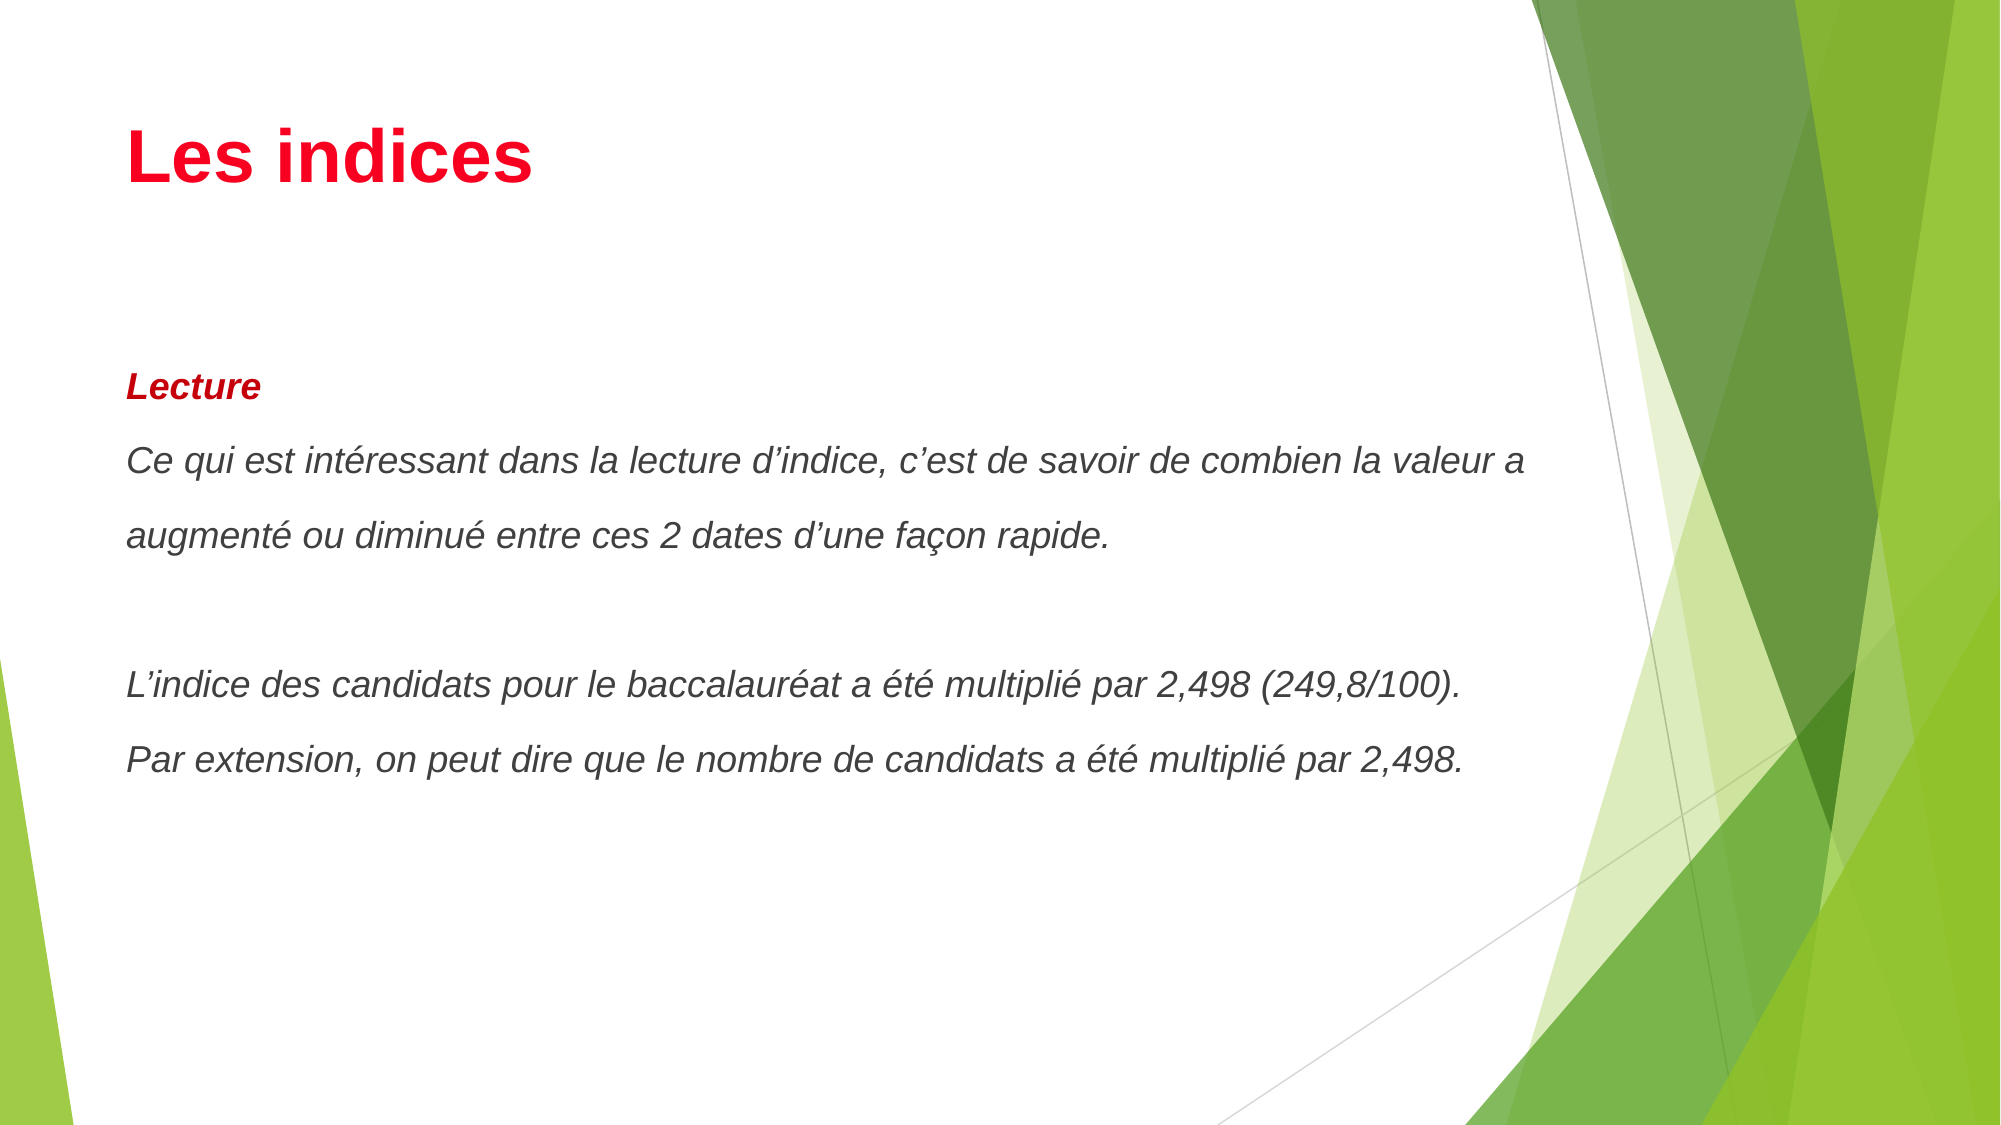

# Les indices
Lecture
Ce qui est intéressant dans la lecture d’indice, c’est de savoir de combien la valeur a
augmenté ou diminué entre ces 2 dates d’une façon rapide.
L’indice des candidats pour le baccalauréat a été multiplié par 2,498 (249,8/100).
Par extension, on peut dire que le nombre de candidats a été multiplié par 2,498.